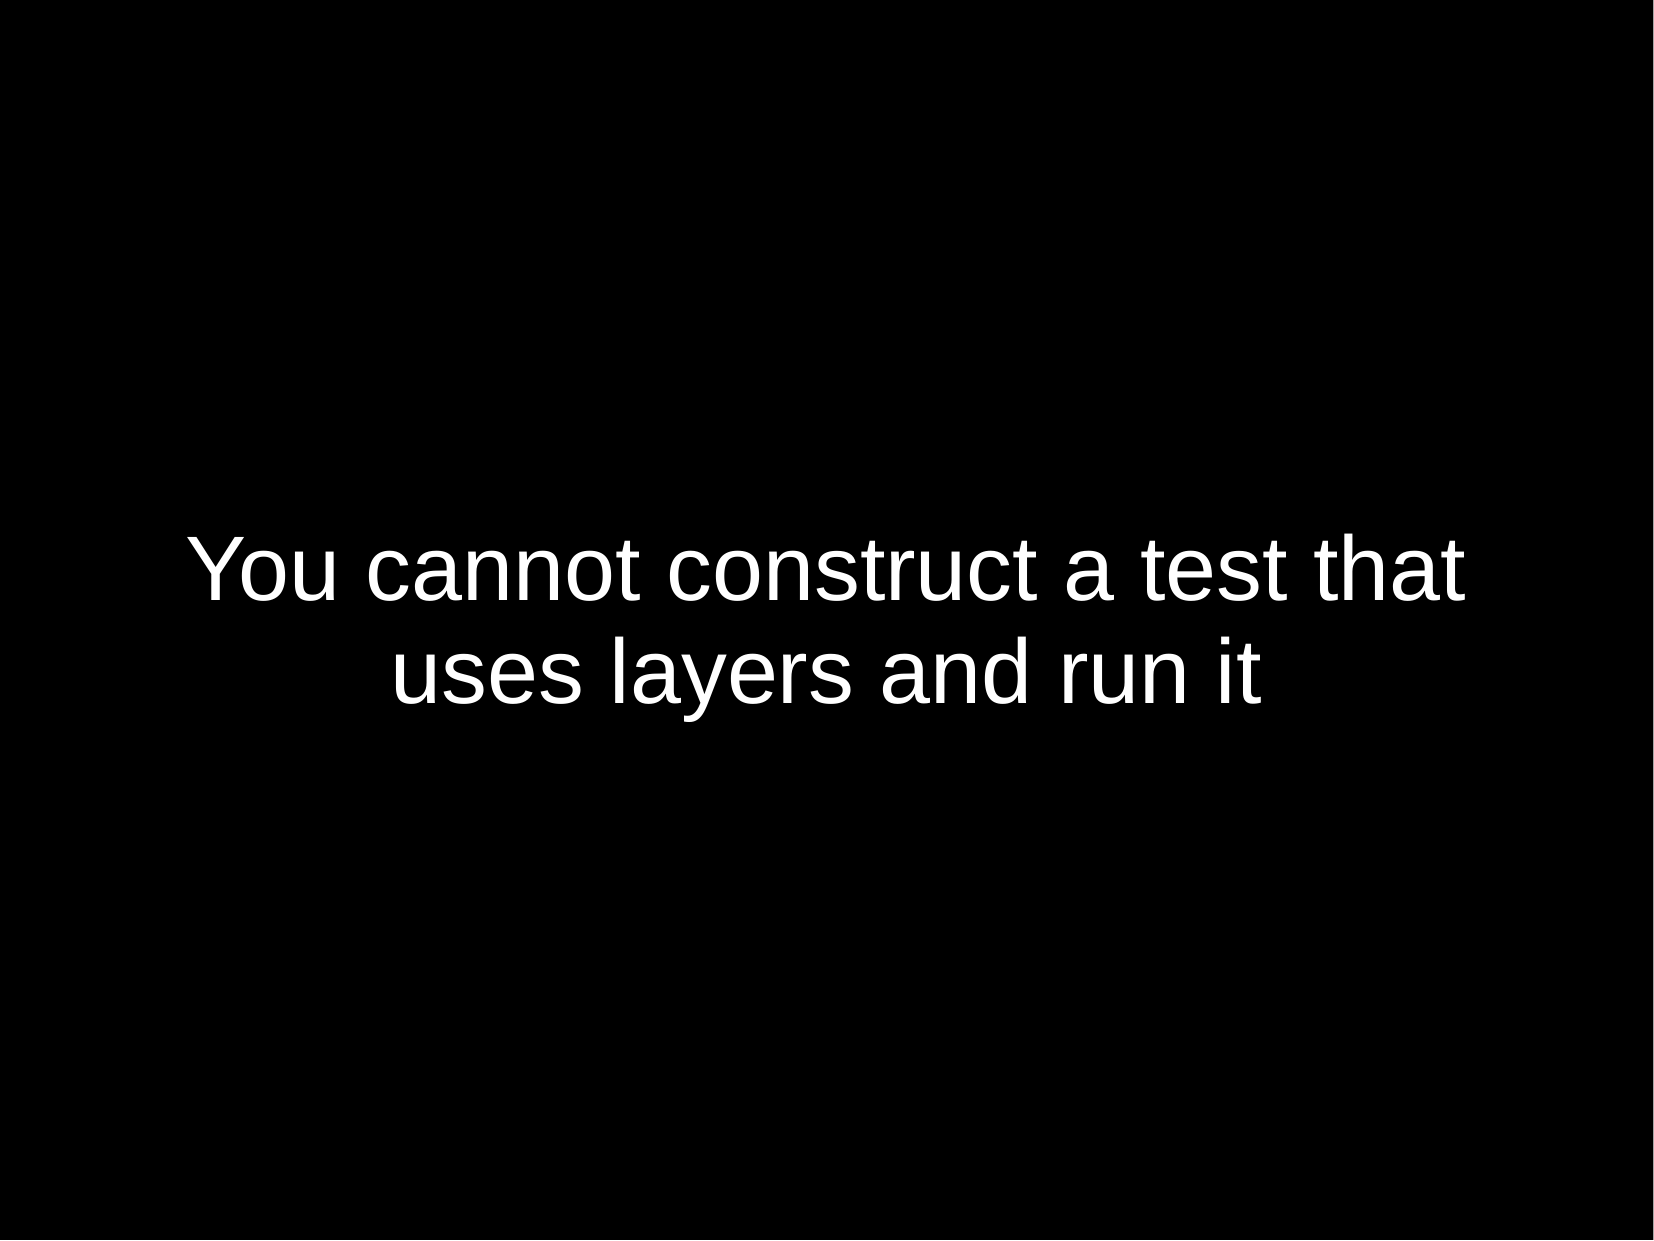

# You cannot construct a test that uses layers and run it